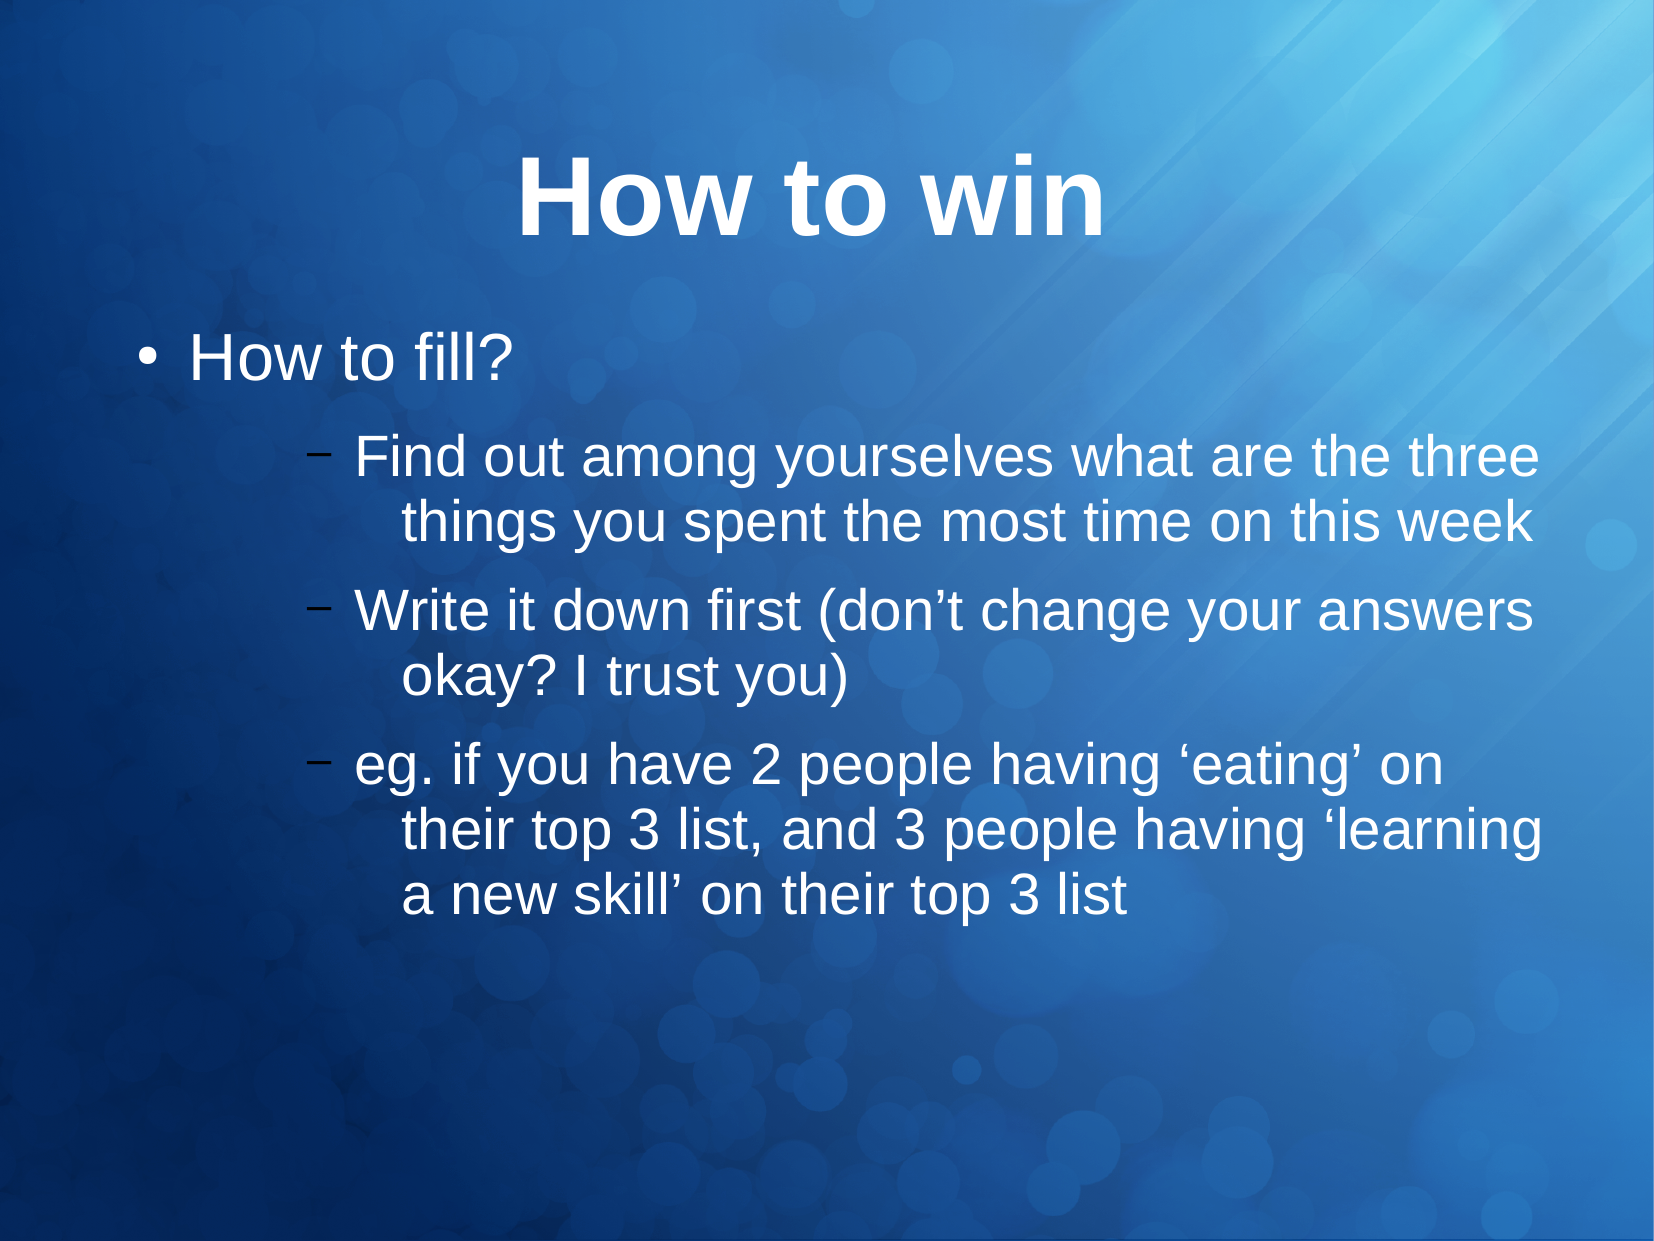

# How to win
How to fill?
Find out among yourselves what are the three things you spent the most time on this week
Write it down first (don’t change your answers okay? I trust you)
eg. if you have 2 people having ‘eating’ on their top 3 list, and 3 people having ‘learning a new skill’ on their top 3 list